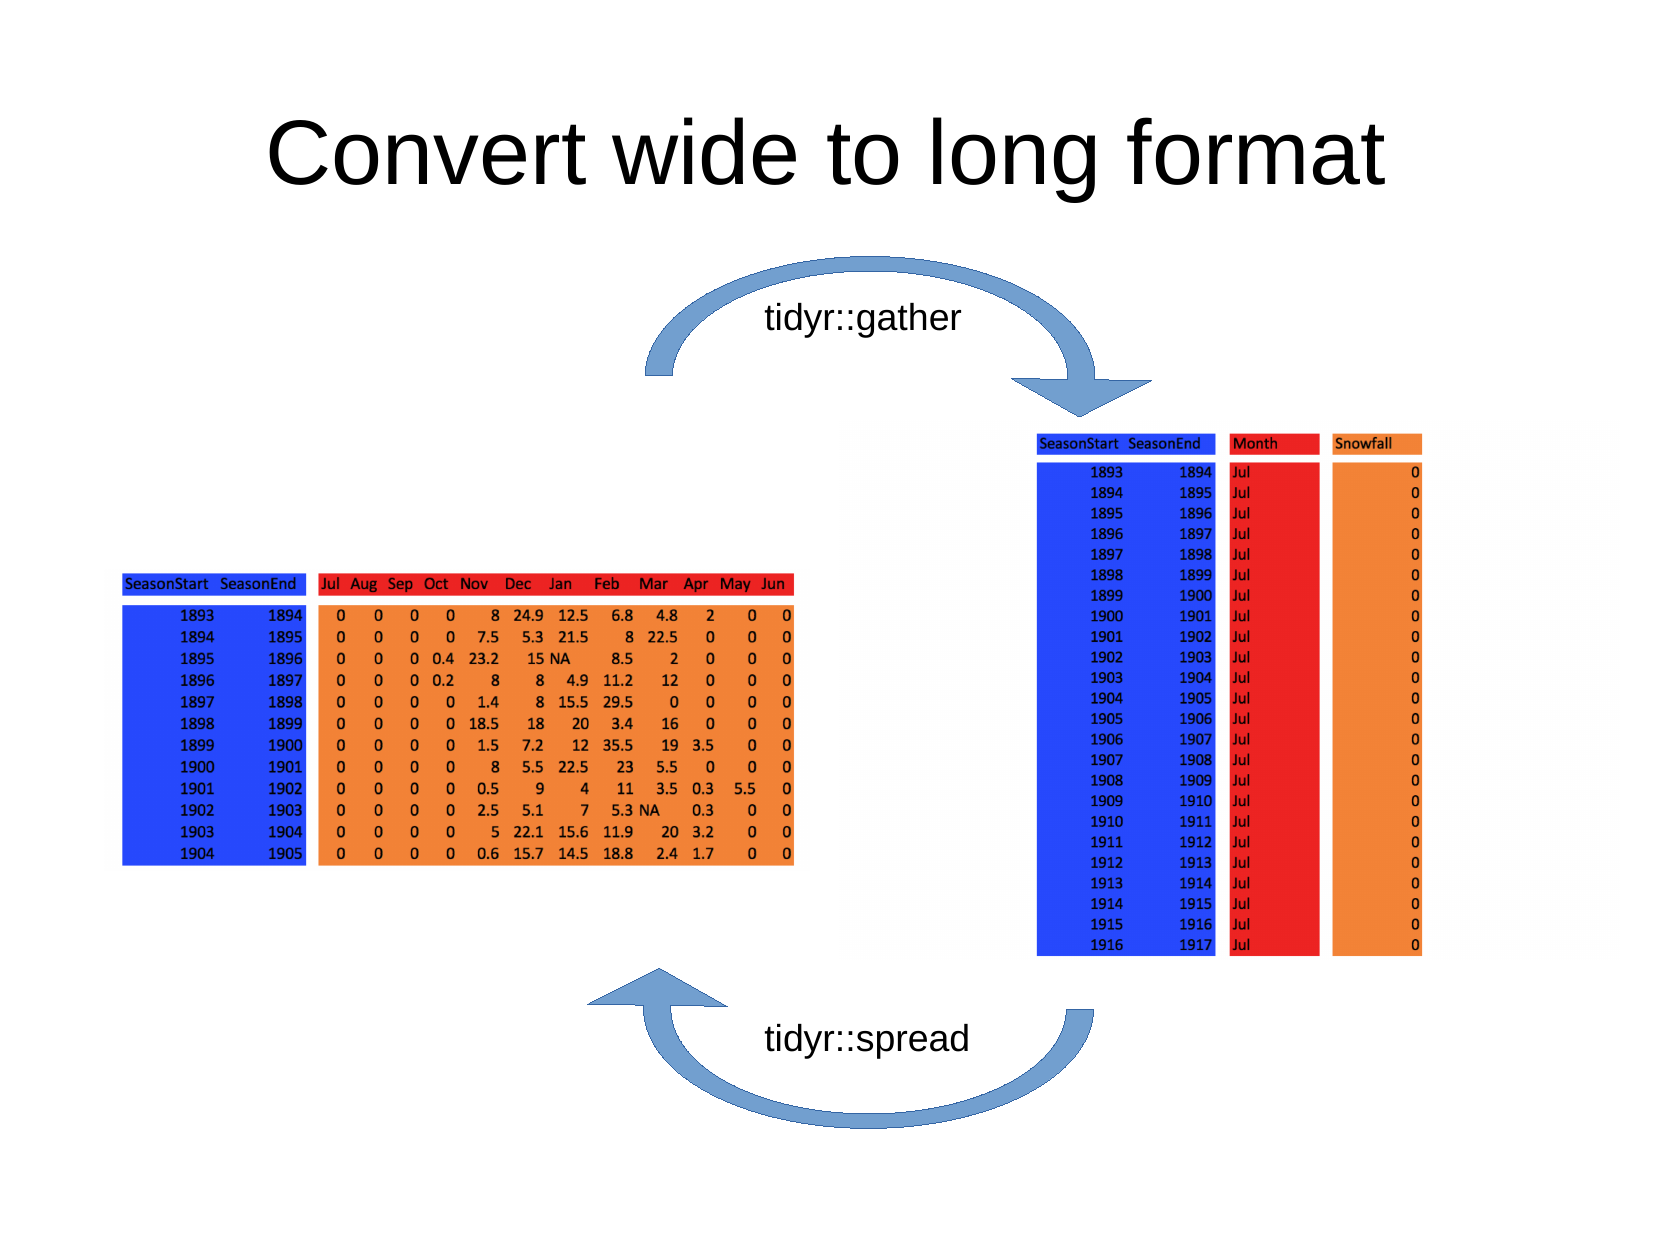

# Convert wide to long format
tidyr::gather
tidyr::spread